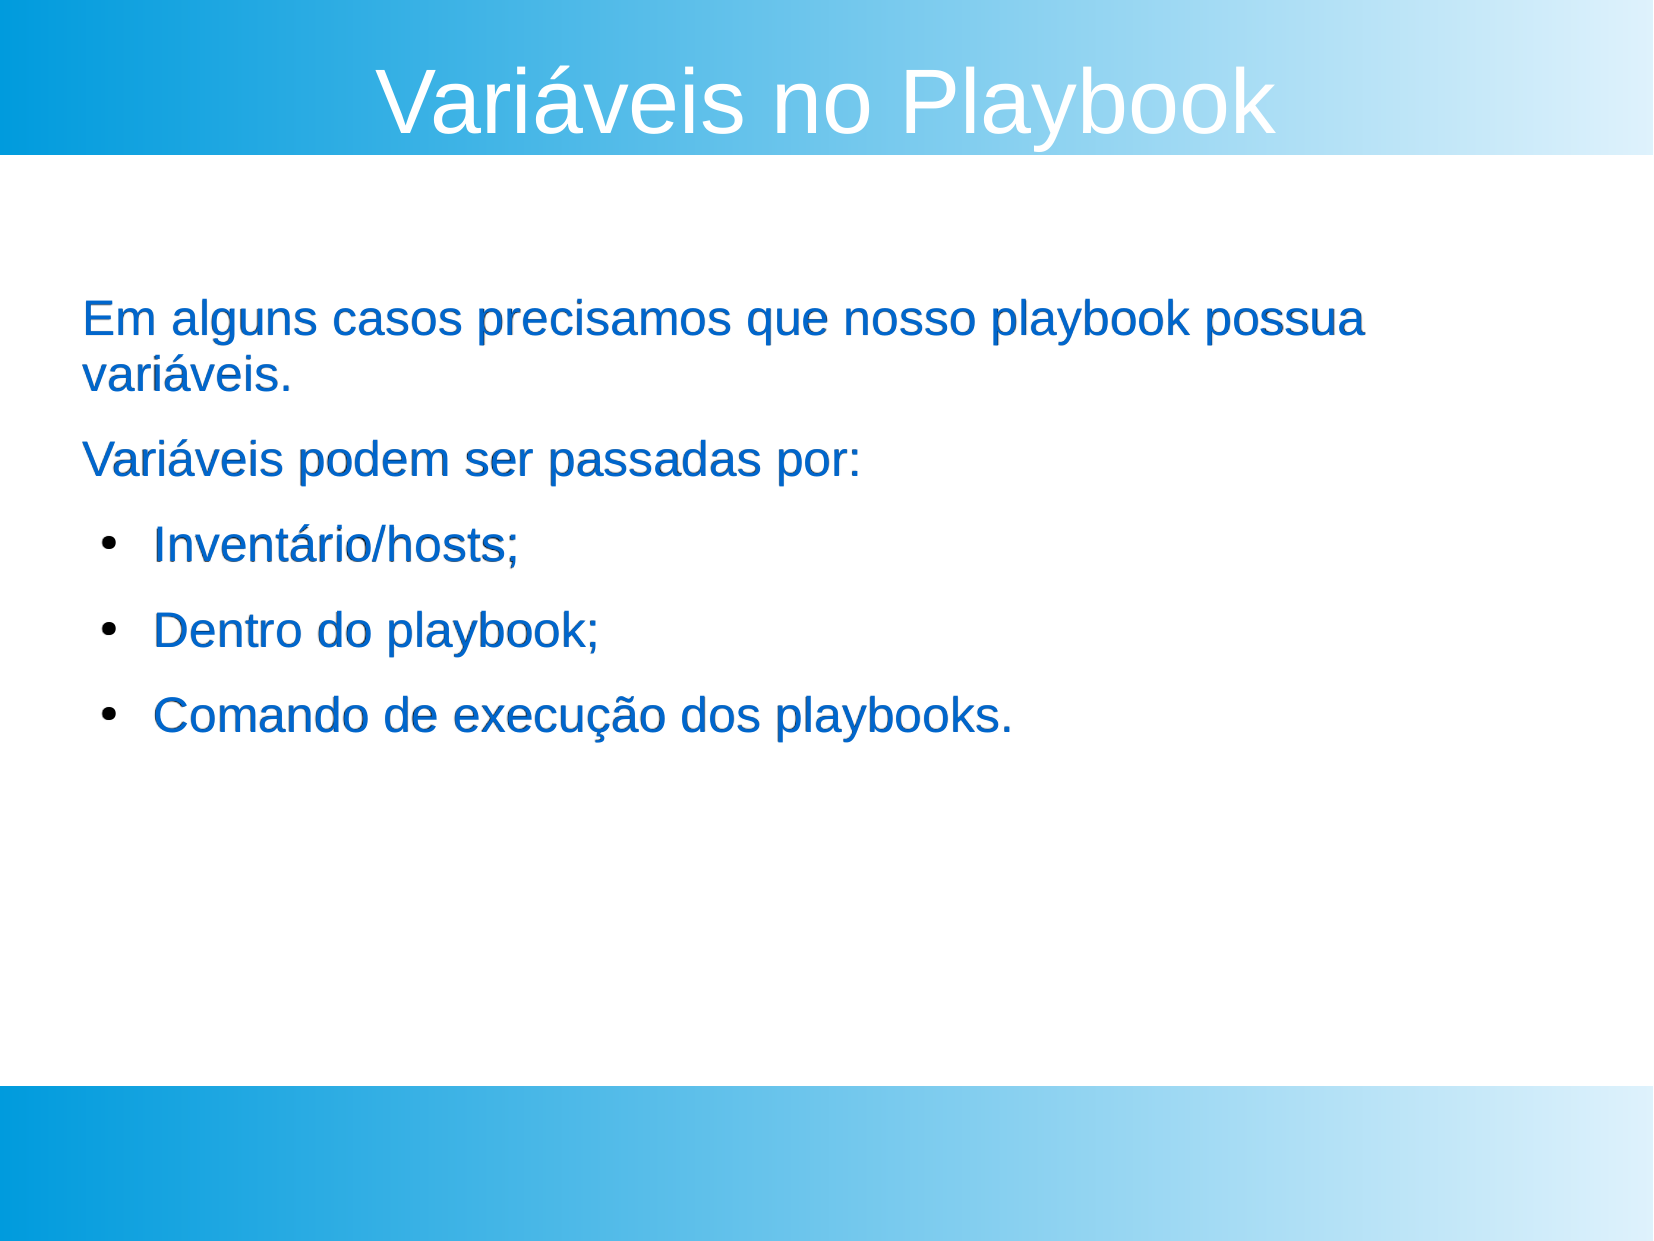

# Variáveis no Playbook
Em alguns casos precisamos que nosso playbook possua variáveis.
Variáveis podem ser passadas por:
Inventário/hosts;
Dentro do playbook;
Comando de execução dos playbooks.